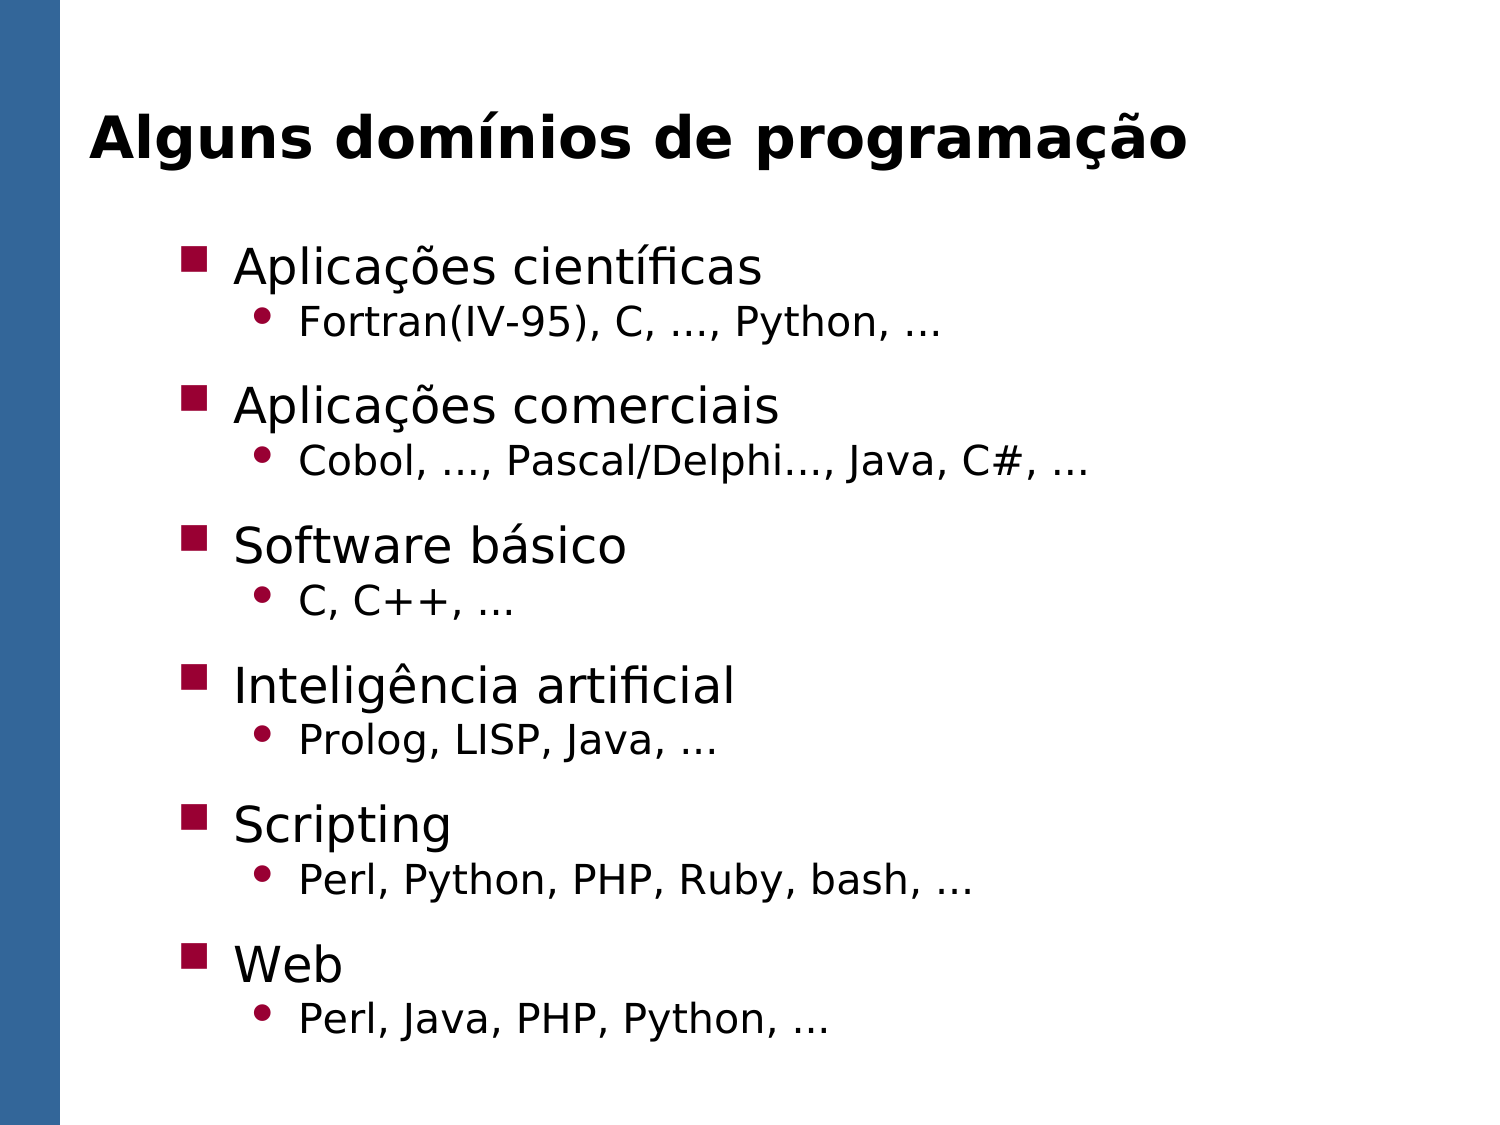

# Alguns domínios de programação
Aplicações científicas
Fortran(IV-95), C, ..., Python, ...
Aplicações comerciais
Cobol, ..., Pascal/Delphi..., Java, C#, ...
Software básico
C, C++, ...
Inteligência artificial
Prolog, LISP, Java, ...
Scripting
Perl, Python, PHP, Ruby, bash, ...
Web
Perl, Java, PHP, Python, ...